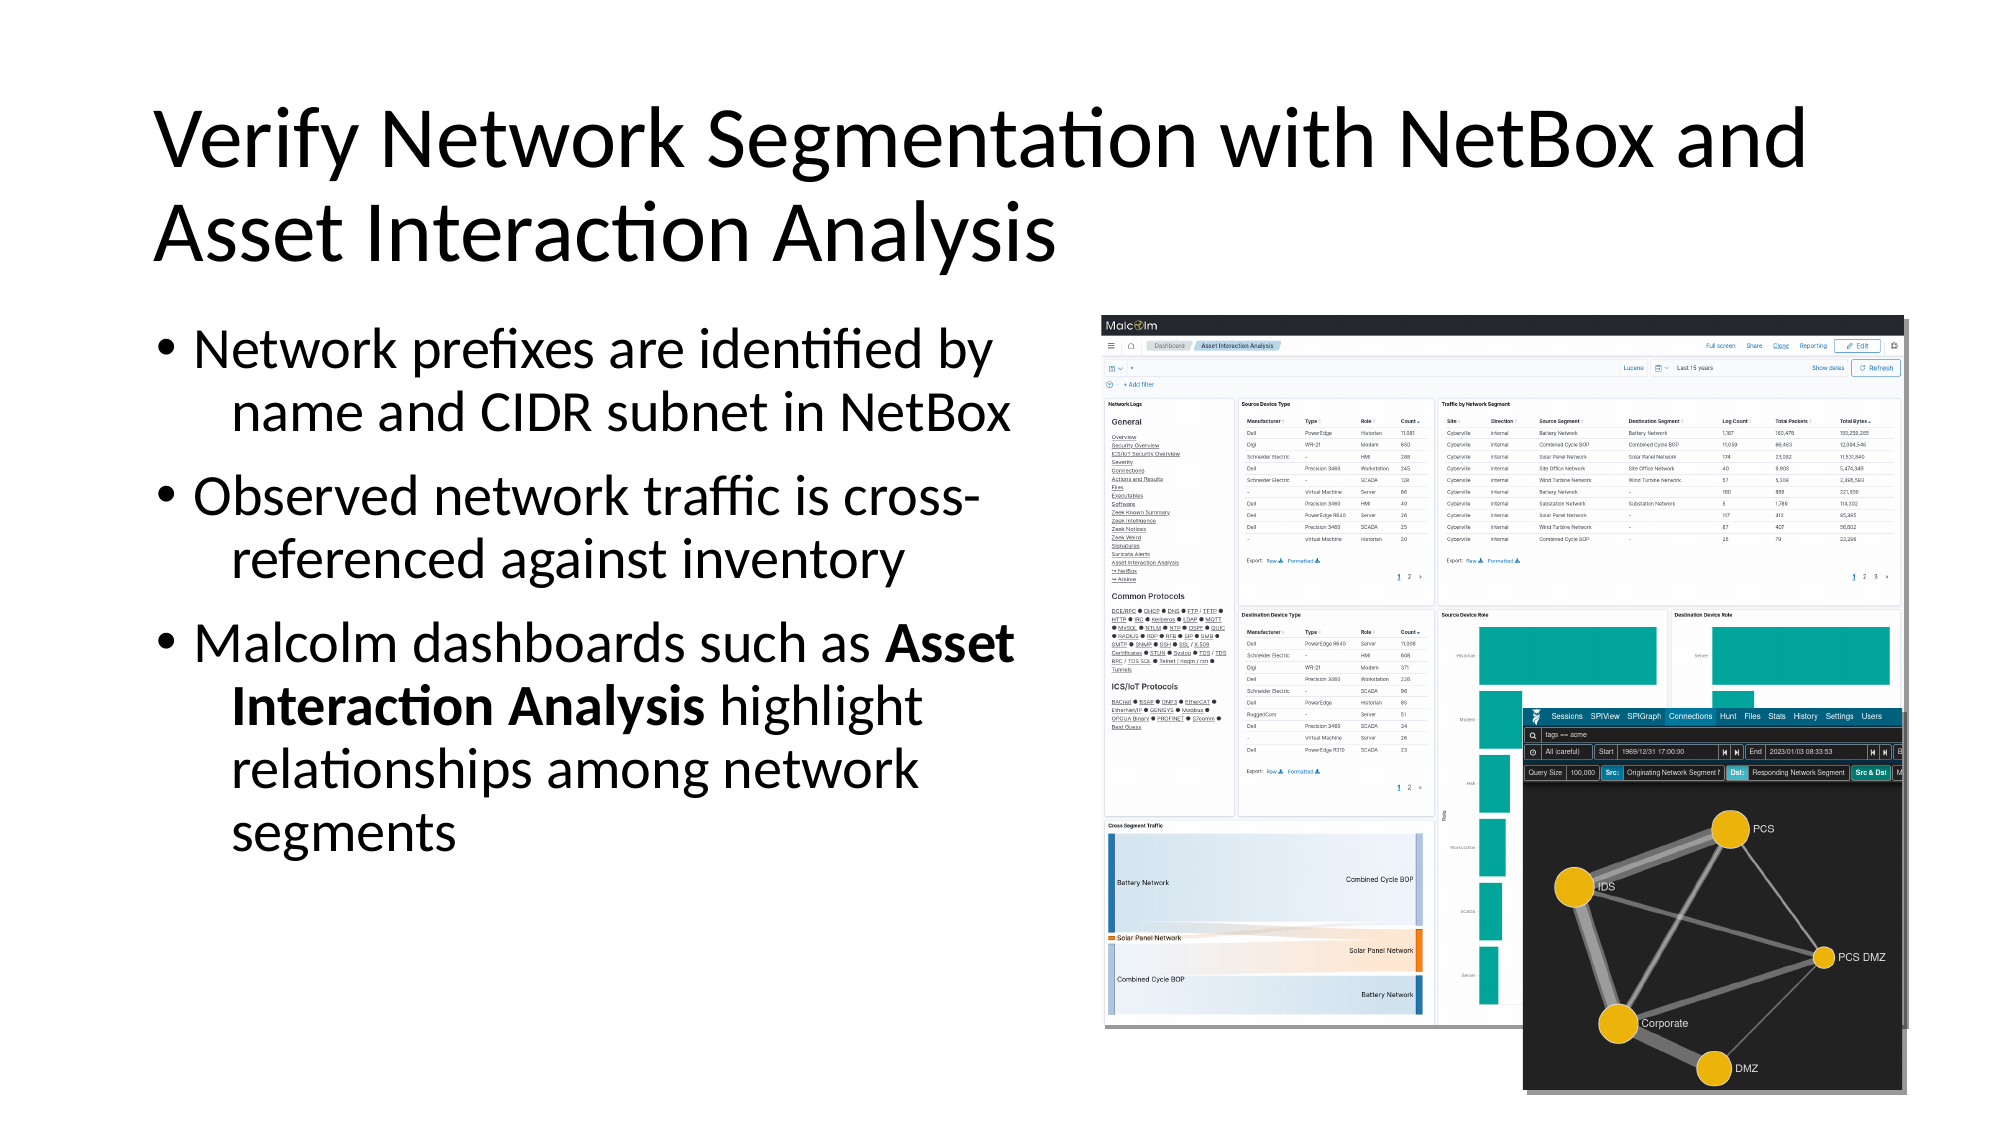

# Verify Network Segmentation with NetBox and Asset Interaction Analysis
Network prefixes are identified by name and CIDR subnet in NetBox
Observed network traffic is cross-referenced against inventory
Malcolm dashboards such as Asset Interaction Analysis highlight relationships among network segments